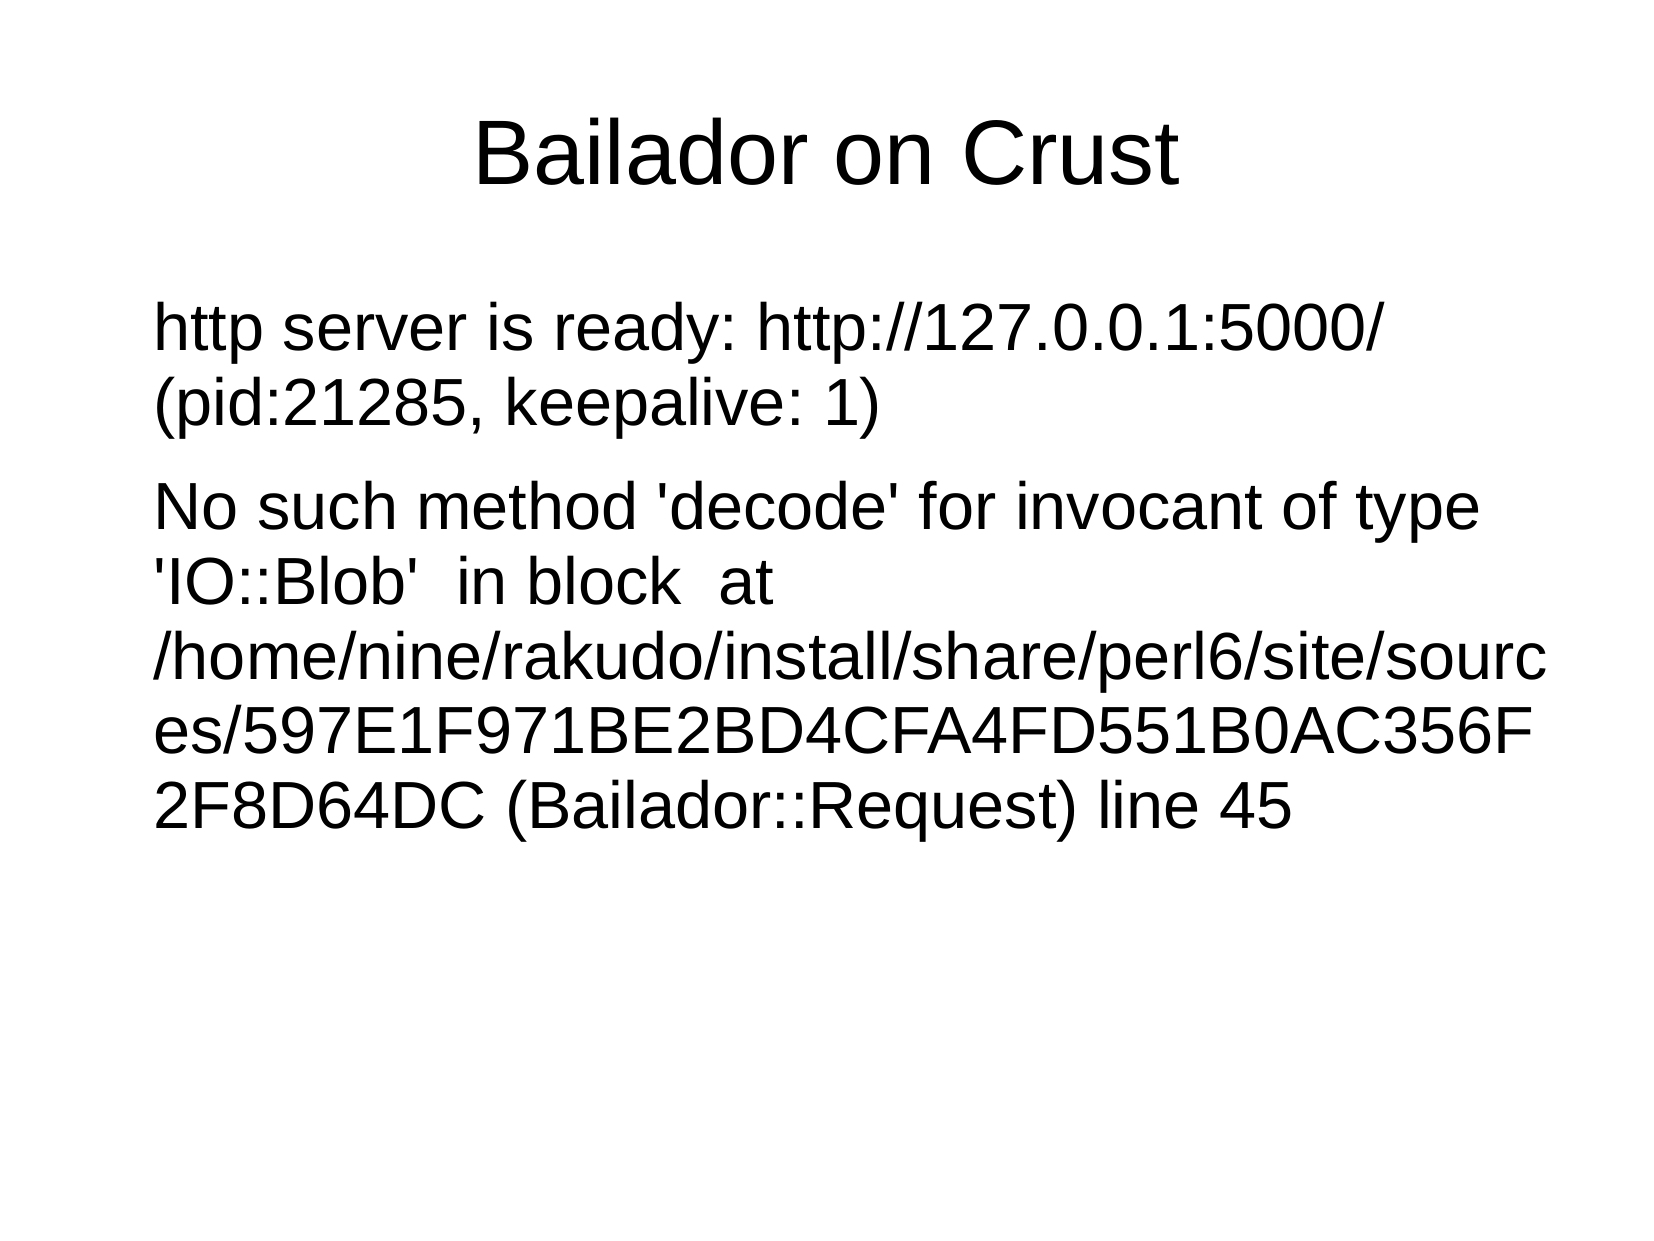

# Bailador on Crust
http server is ready: http://127.0.0.1:5000/ (pid:21285, keepalive: 1)
No such method 'decode' for invocant of type 'IO::Blob' in block at /home/nine/rakudo/install/share/perl6/site/sources/597E1F971BE2BD4CFA4FD551B0AC356F2F8D64DC (Bailador::Request) line 45